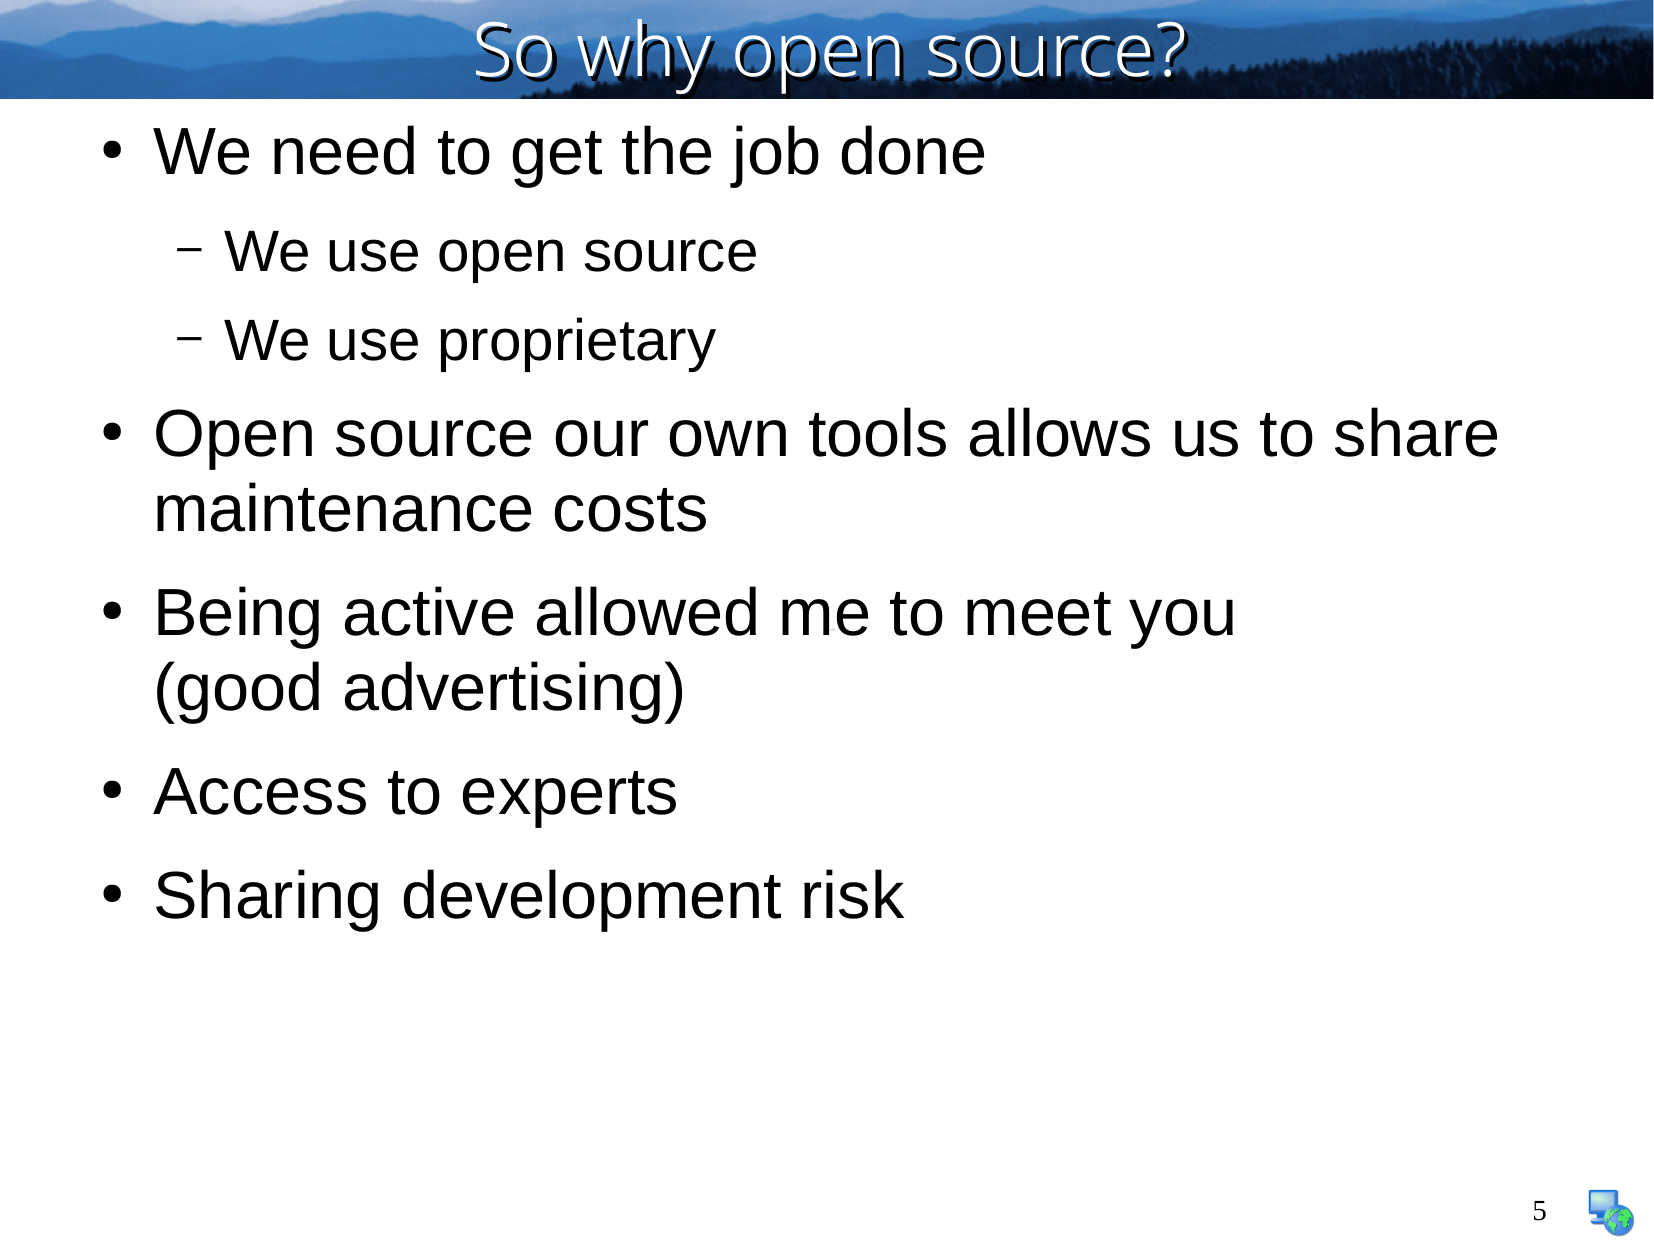

# So why open source?
We need to get the job done
We use open source
We use proprietary
Open source our own tools allows us to share maintenance costs
Being active allowed me to meet you
(good advertising)
Access to experts
Sharing development risk
5